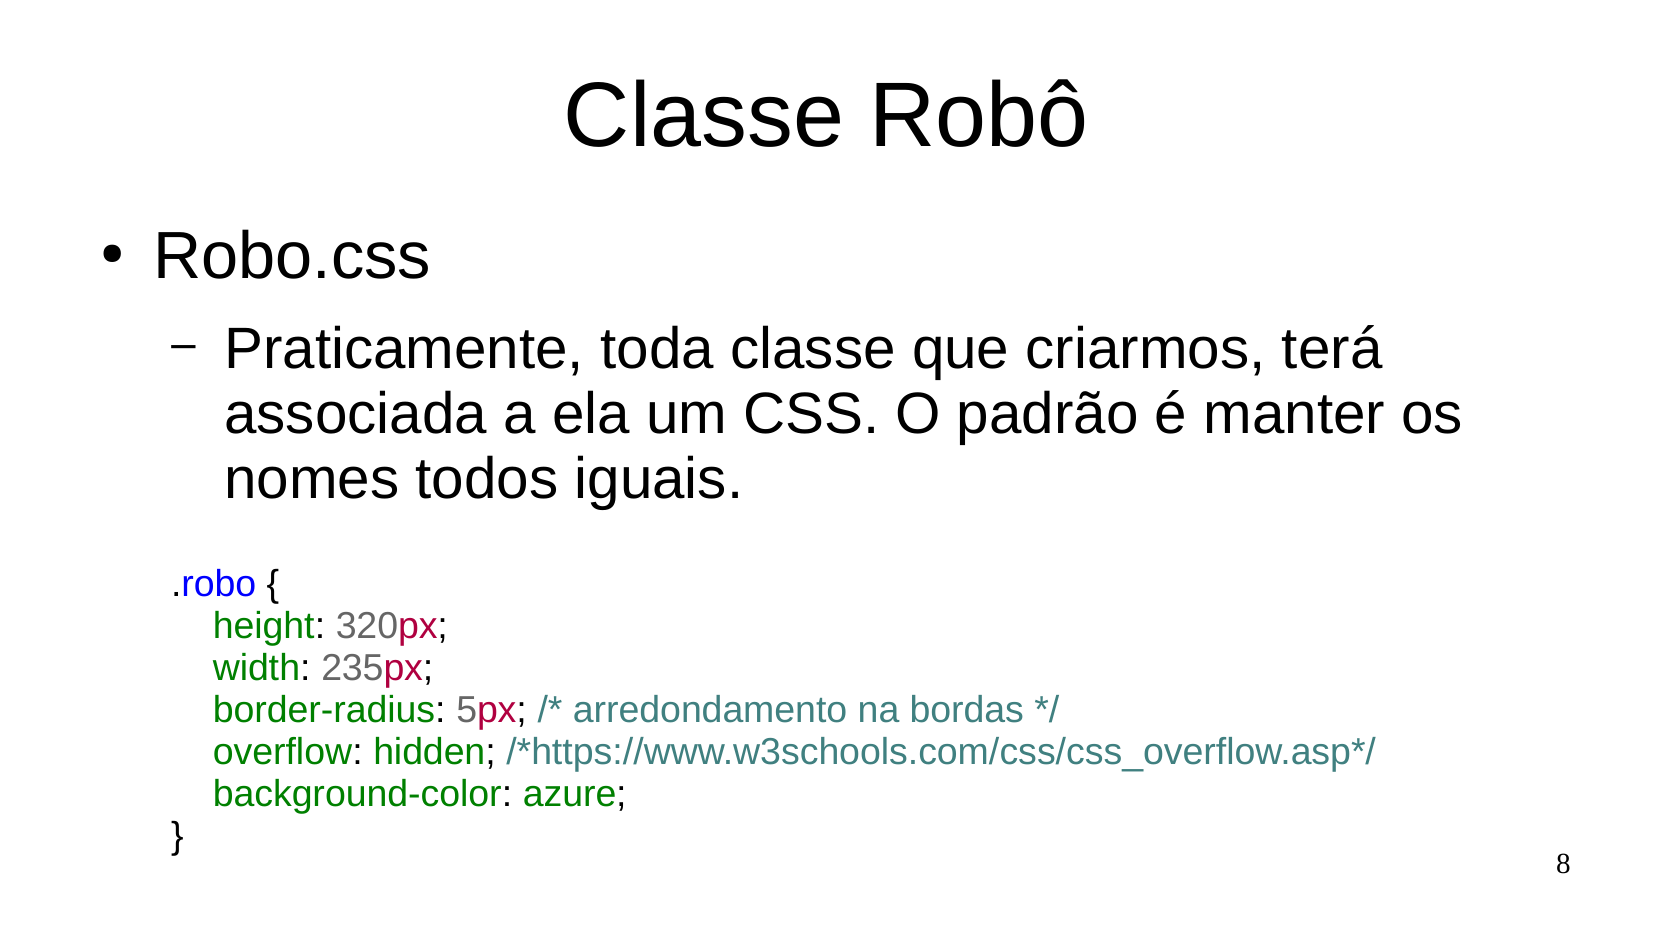

# Classe Robô
Robo.css
Praticamente, toda classe que criarmos, terá associada a ela um CSS. O padrão é manter os nomes todos iguais.
.robo {
 height: 320px;
 width: 235px;
 border-radius: 5px; /* arredondamento na bordas */
 overflow: hidden; /*https://www.w3schools.com/css/css_overflow.asp*/
 background-color: azure;
}
8